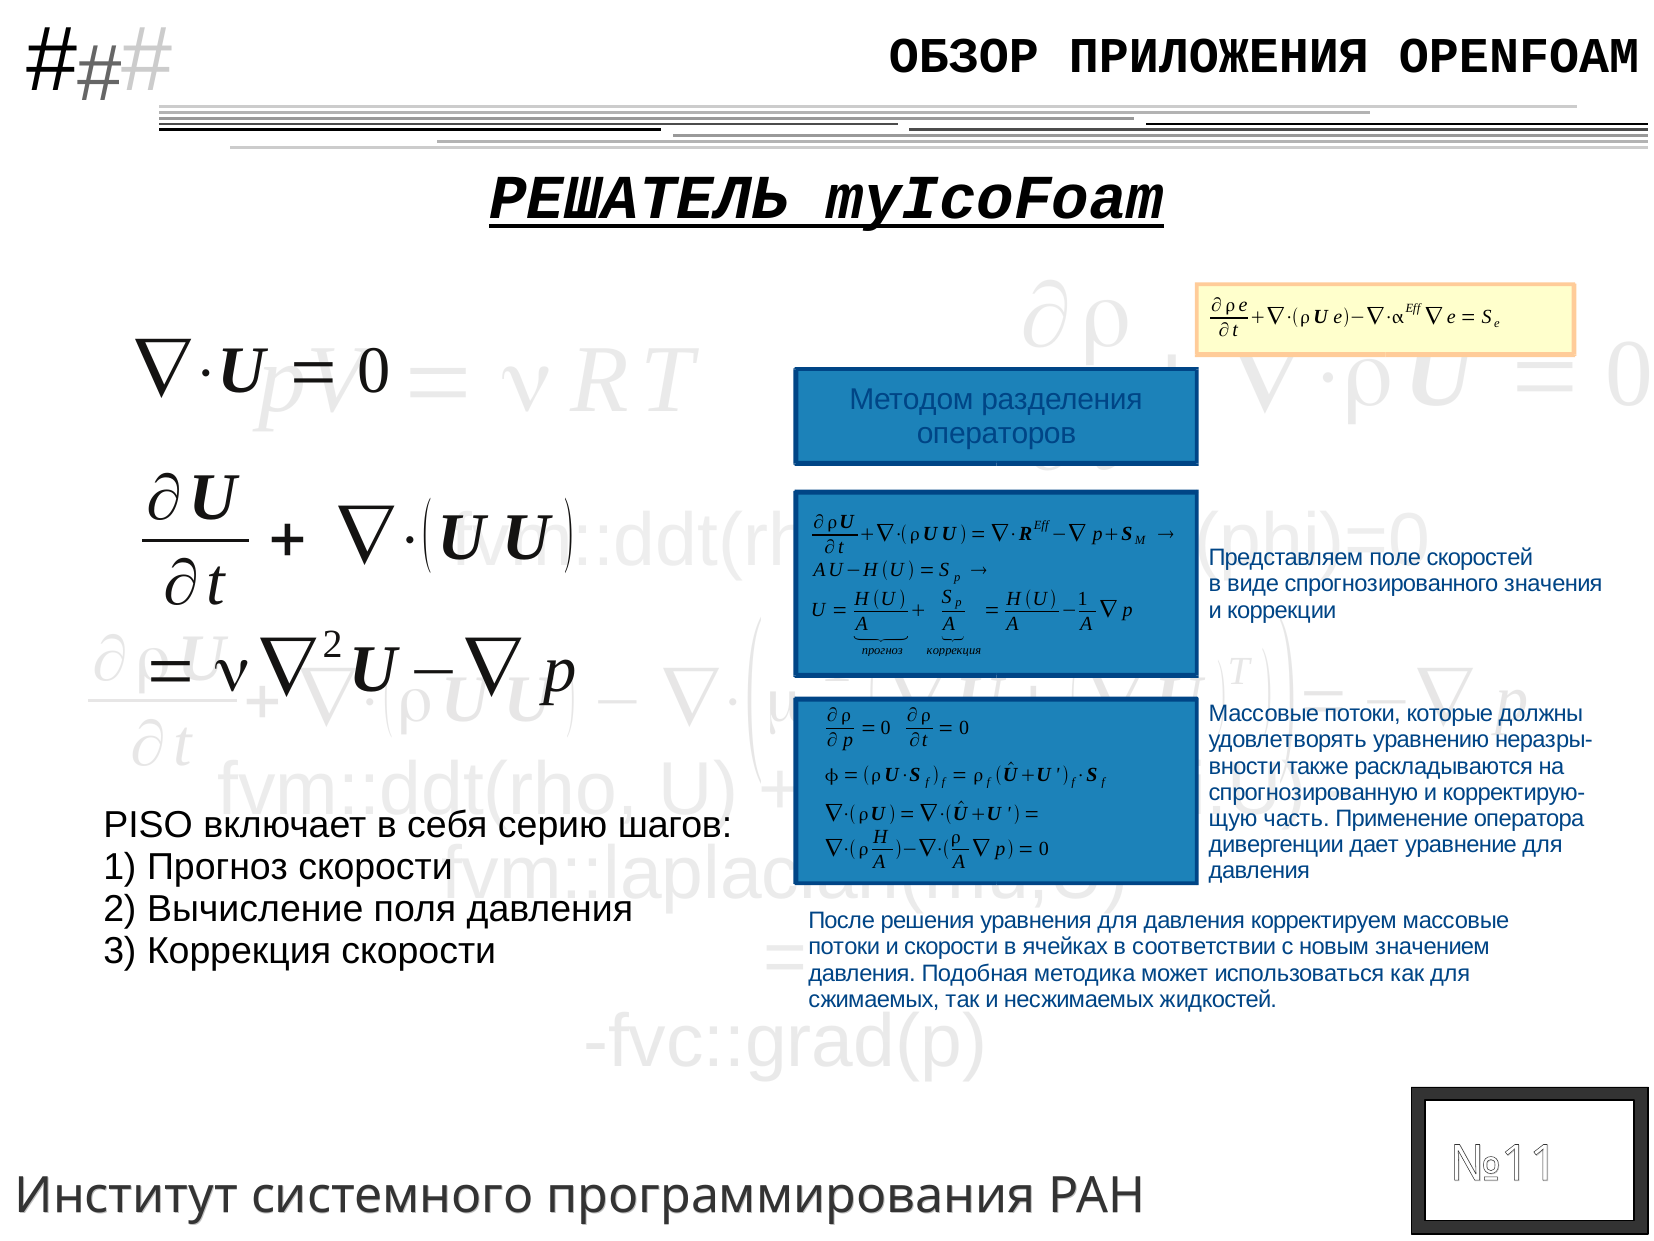

# РЕШАТЕЛЬ myIcoFoam
PISO включает в себя серию шагов:
1) Прогноз скорости
2) Вычисление поля давления
3) Коррекция скорости